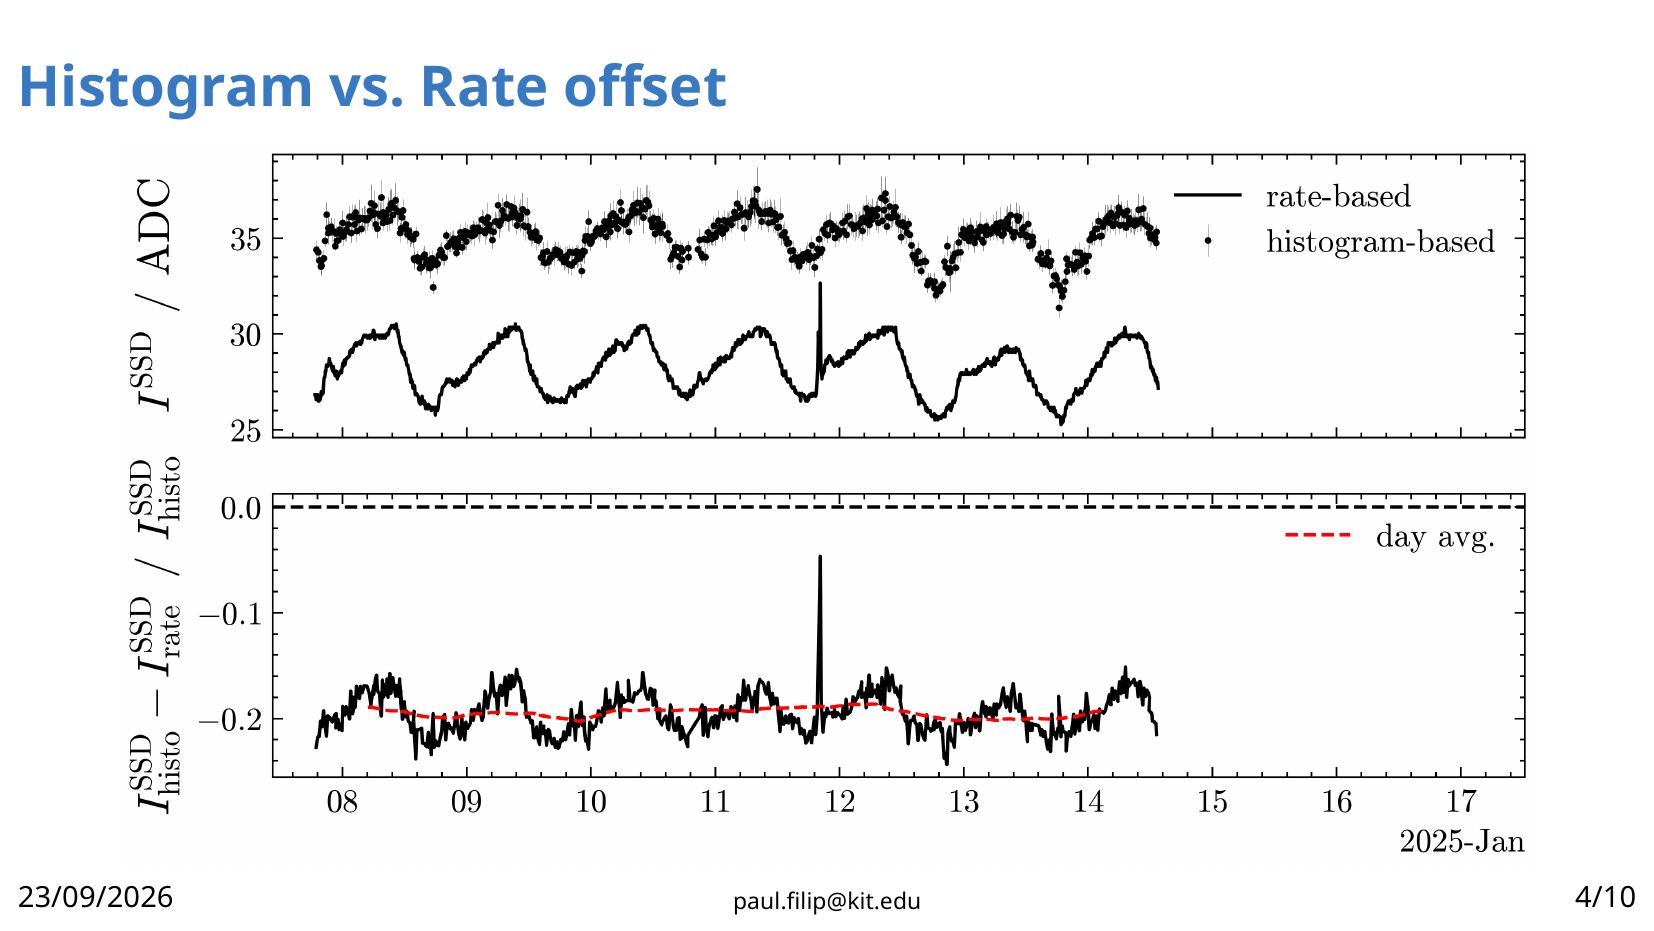

# Histogram vs. Rate offset
paul.filip@kit.edu
4